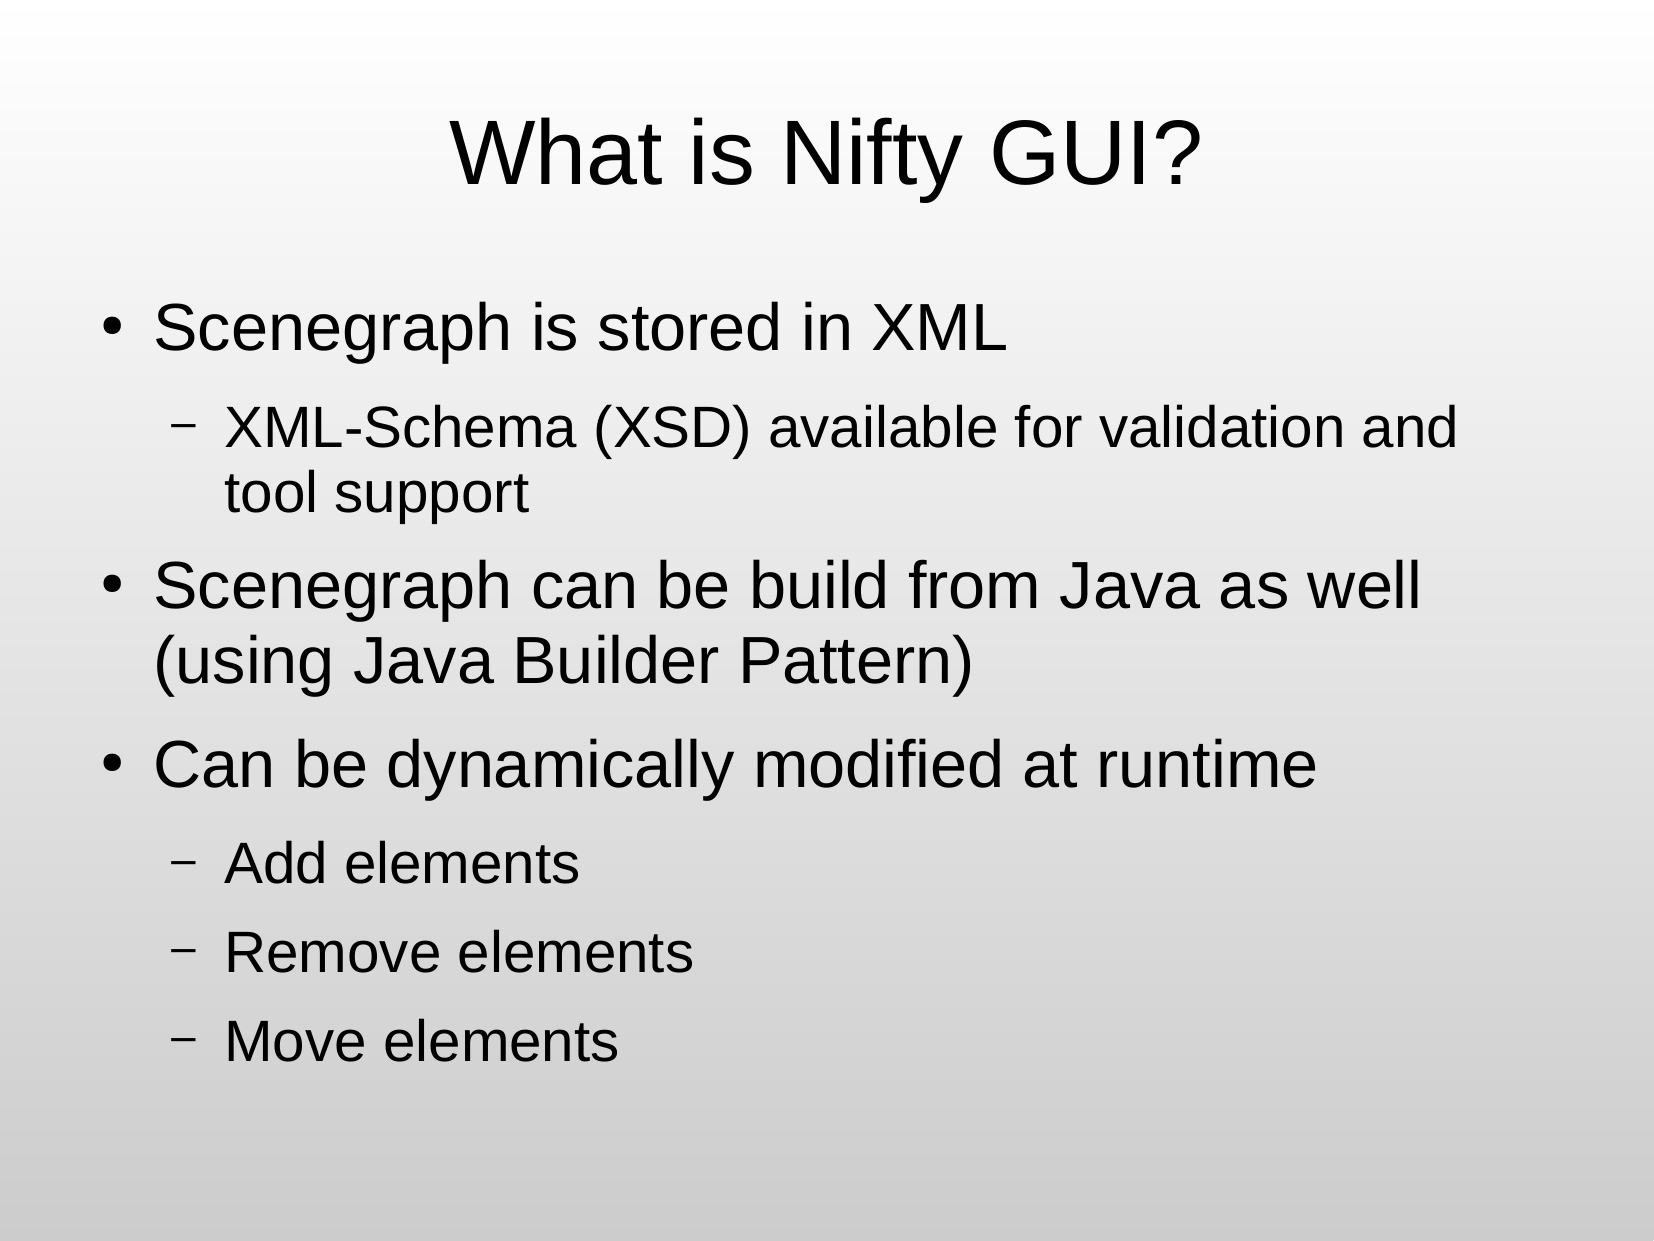

# What is Nifty GUI?
Scenegraph is stored in XML
XML-Schema (XSD) available for validation and tool support
Scenegraph can be build from Java as well (using Java Builder Pattern)
Can be dynamically modified at runtime
Add elements
Remove elements
Move elements